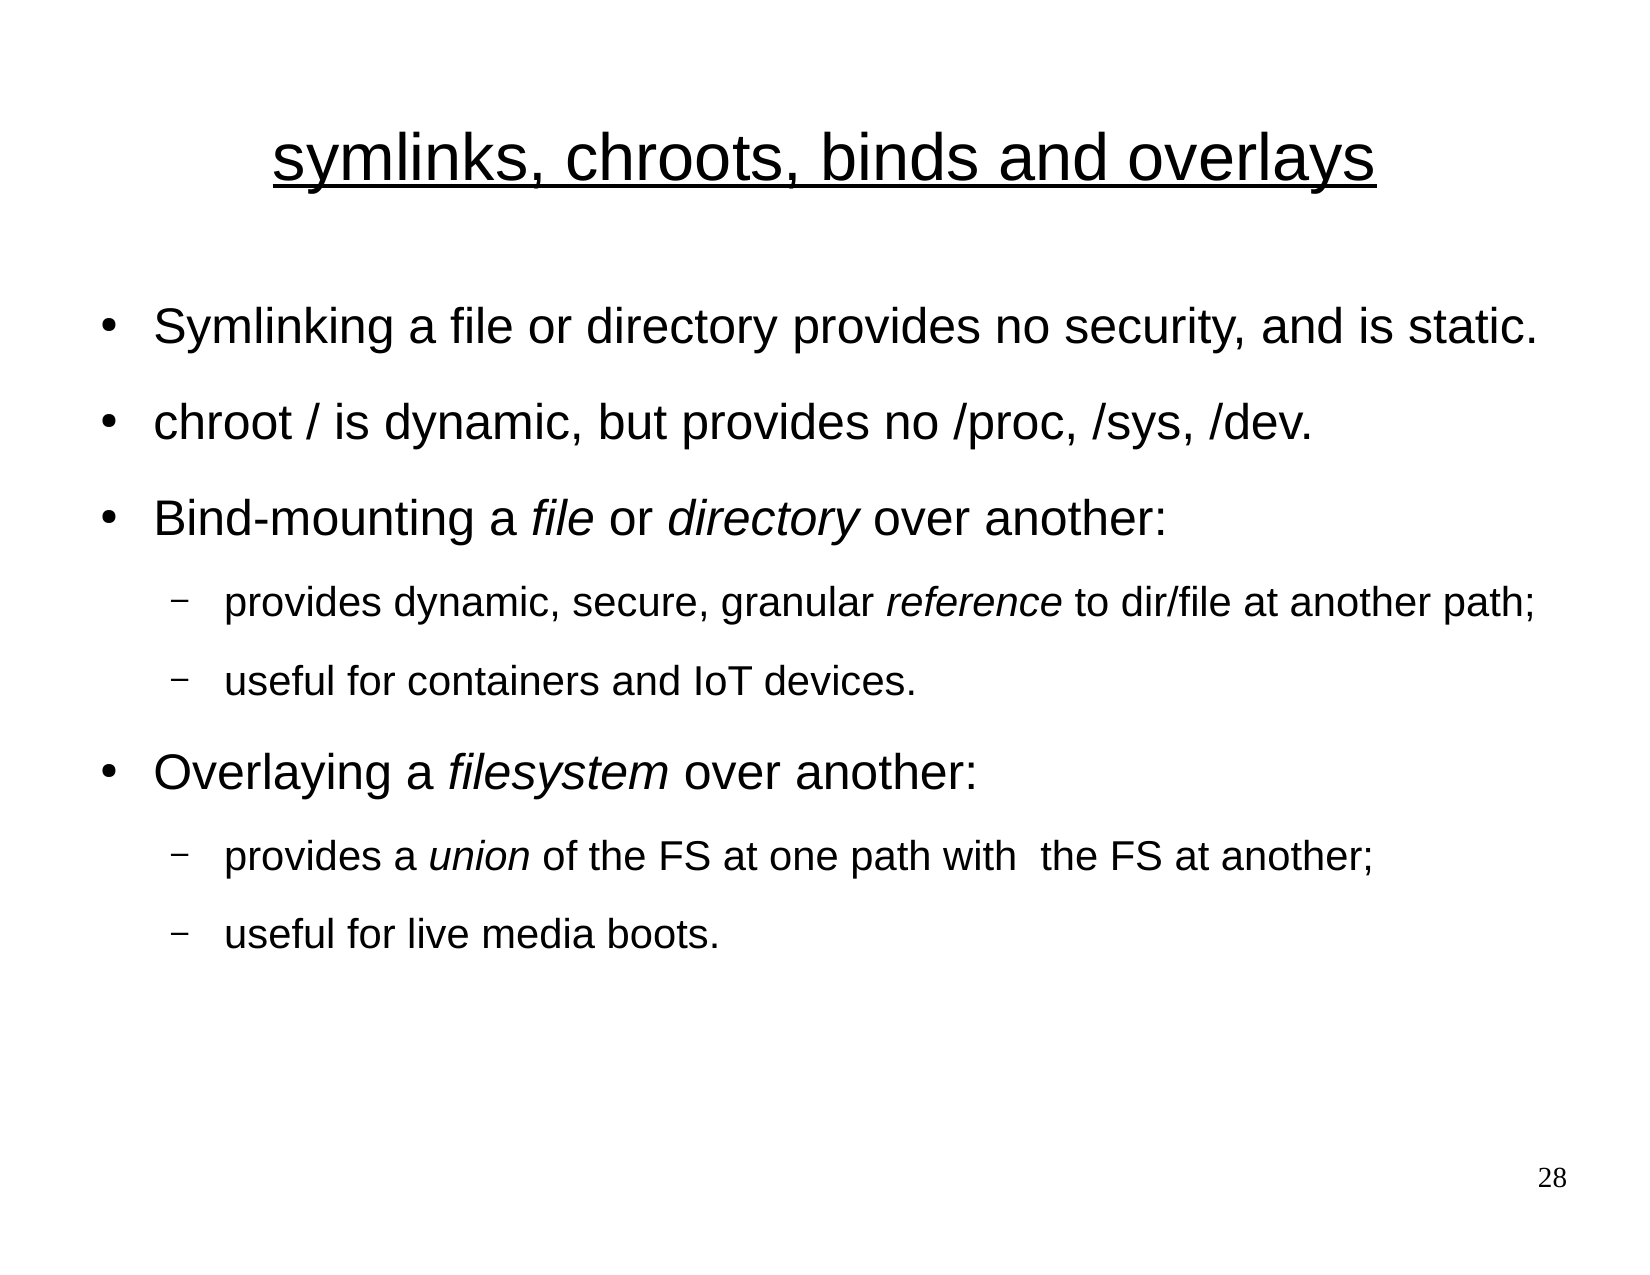

# symlinks, chroots, binds and overlays
Symlinking a file or directory provides no security, and is static.
chroot / is dynamic, but provides no /proc, /sys, /dev.
Bind-mounting a file or directory over another:
provides dynamic, secure, granular reference to dir/file at another path;
useful for containers and IoT devices.
Overlaying a filesystem over another:
provides a union of the FS at one path with the FS at another;
useful for live media boots.
28